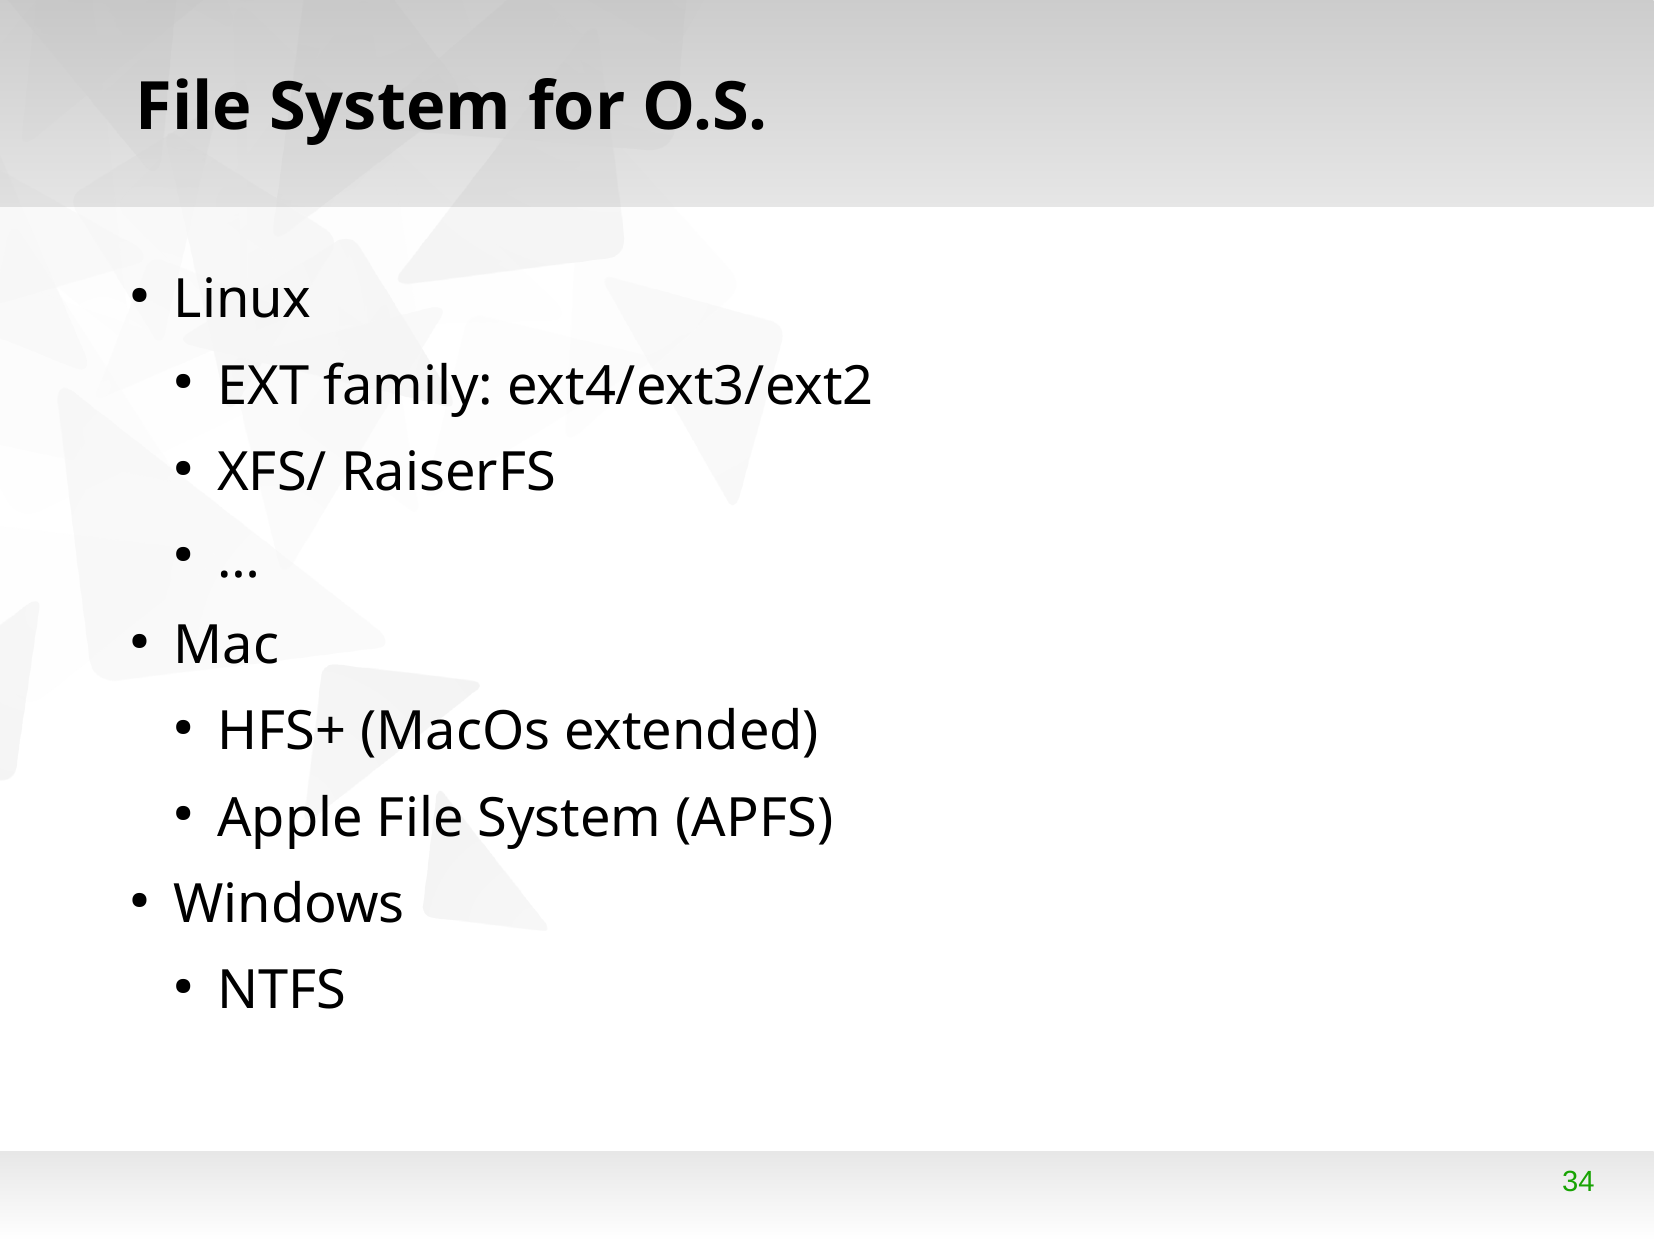

# File System for O.S.
Linux
EXT family: ext4/ext3/ext2
XFS/ RaiserFS
…
Mac
HFS+ (MacOs extended)
Apple File System (APFS)
Windows
NTFS
34